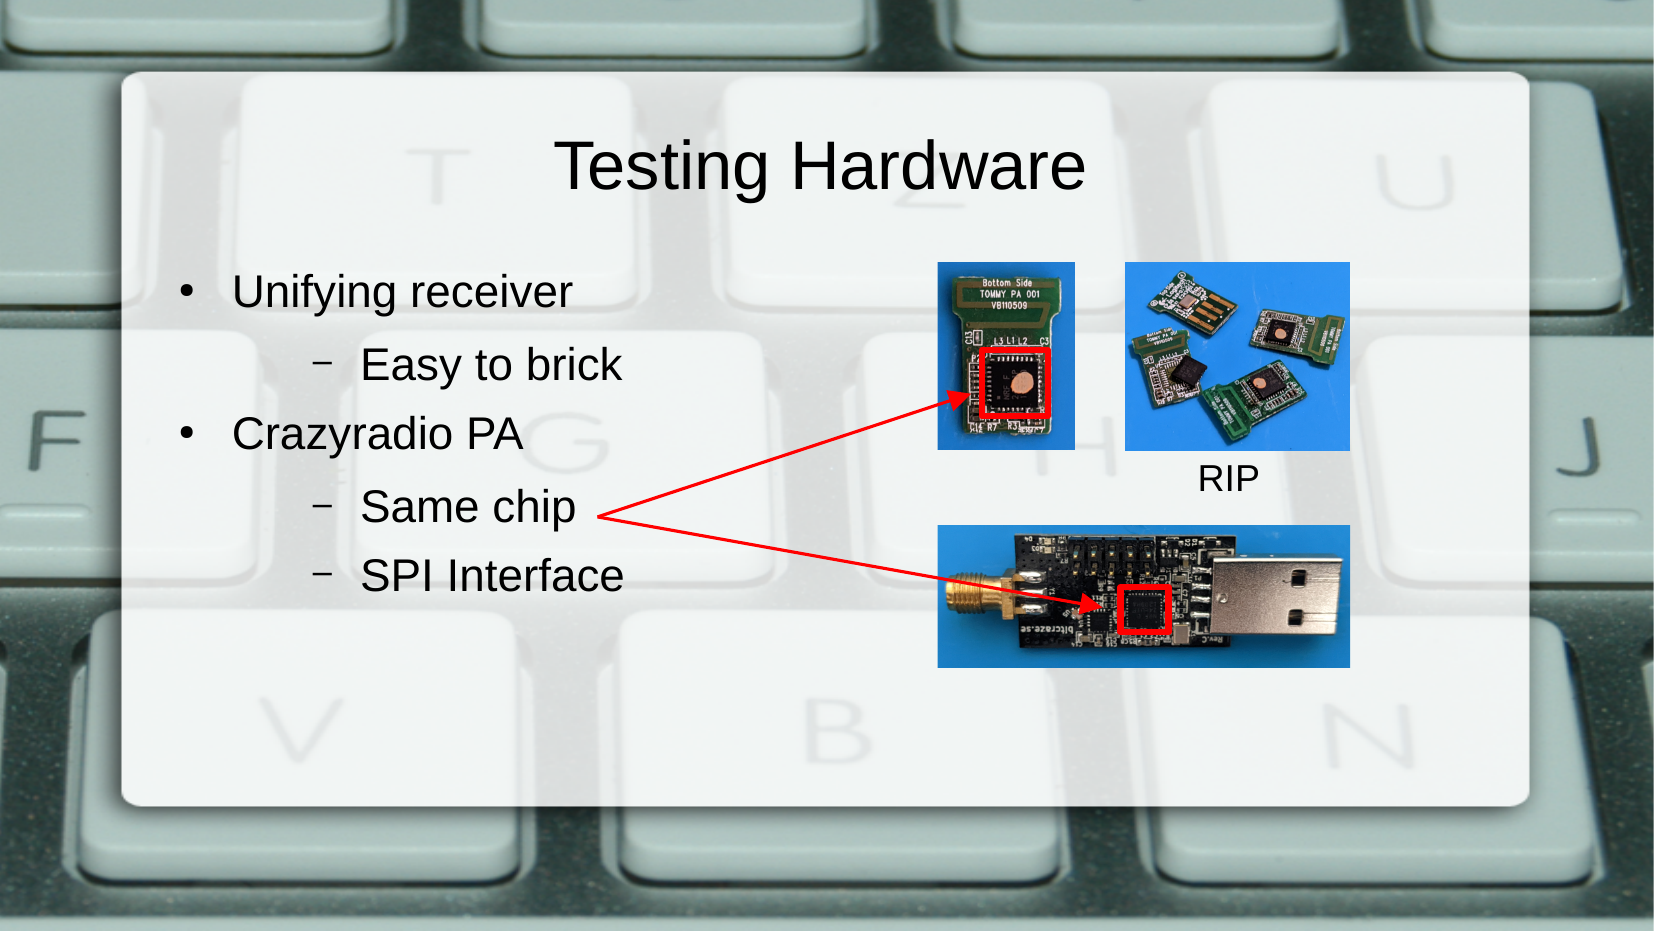

# Testing Hardware
Unifying receiver
Easy to brick
Crazyradio PA
Same chip
SPI Interface
RIP